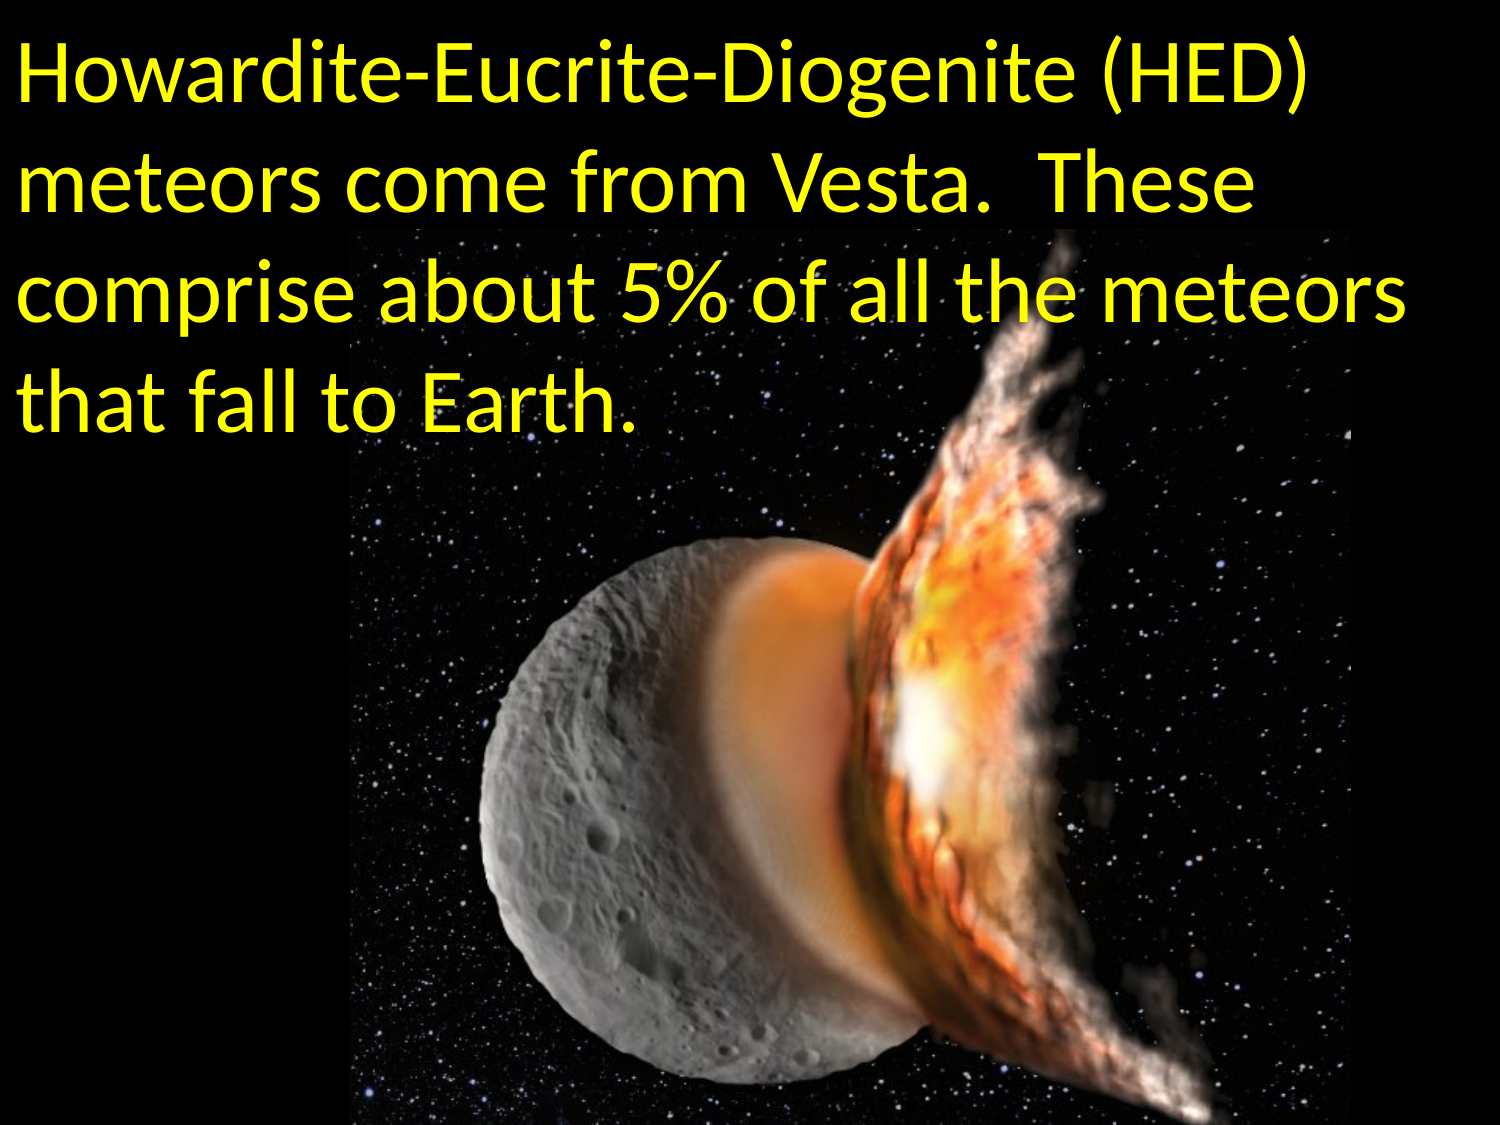

Howardite-Eucrite-Diogenite (HED) meteors come from Vesta. These comprise about 5% of all the meteors that fall to Earth.